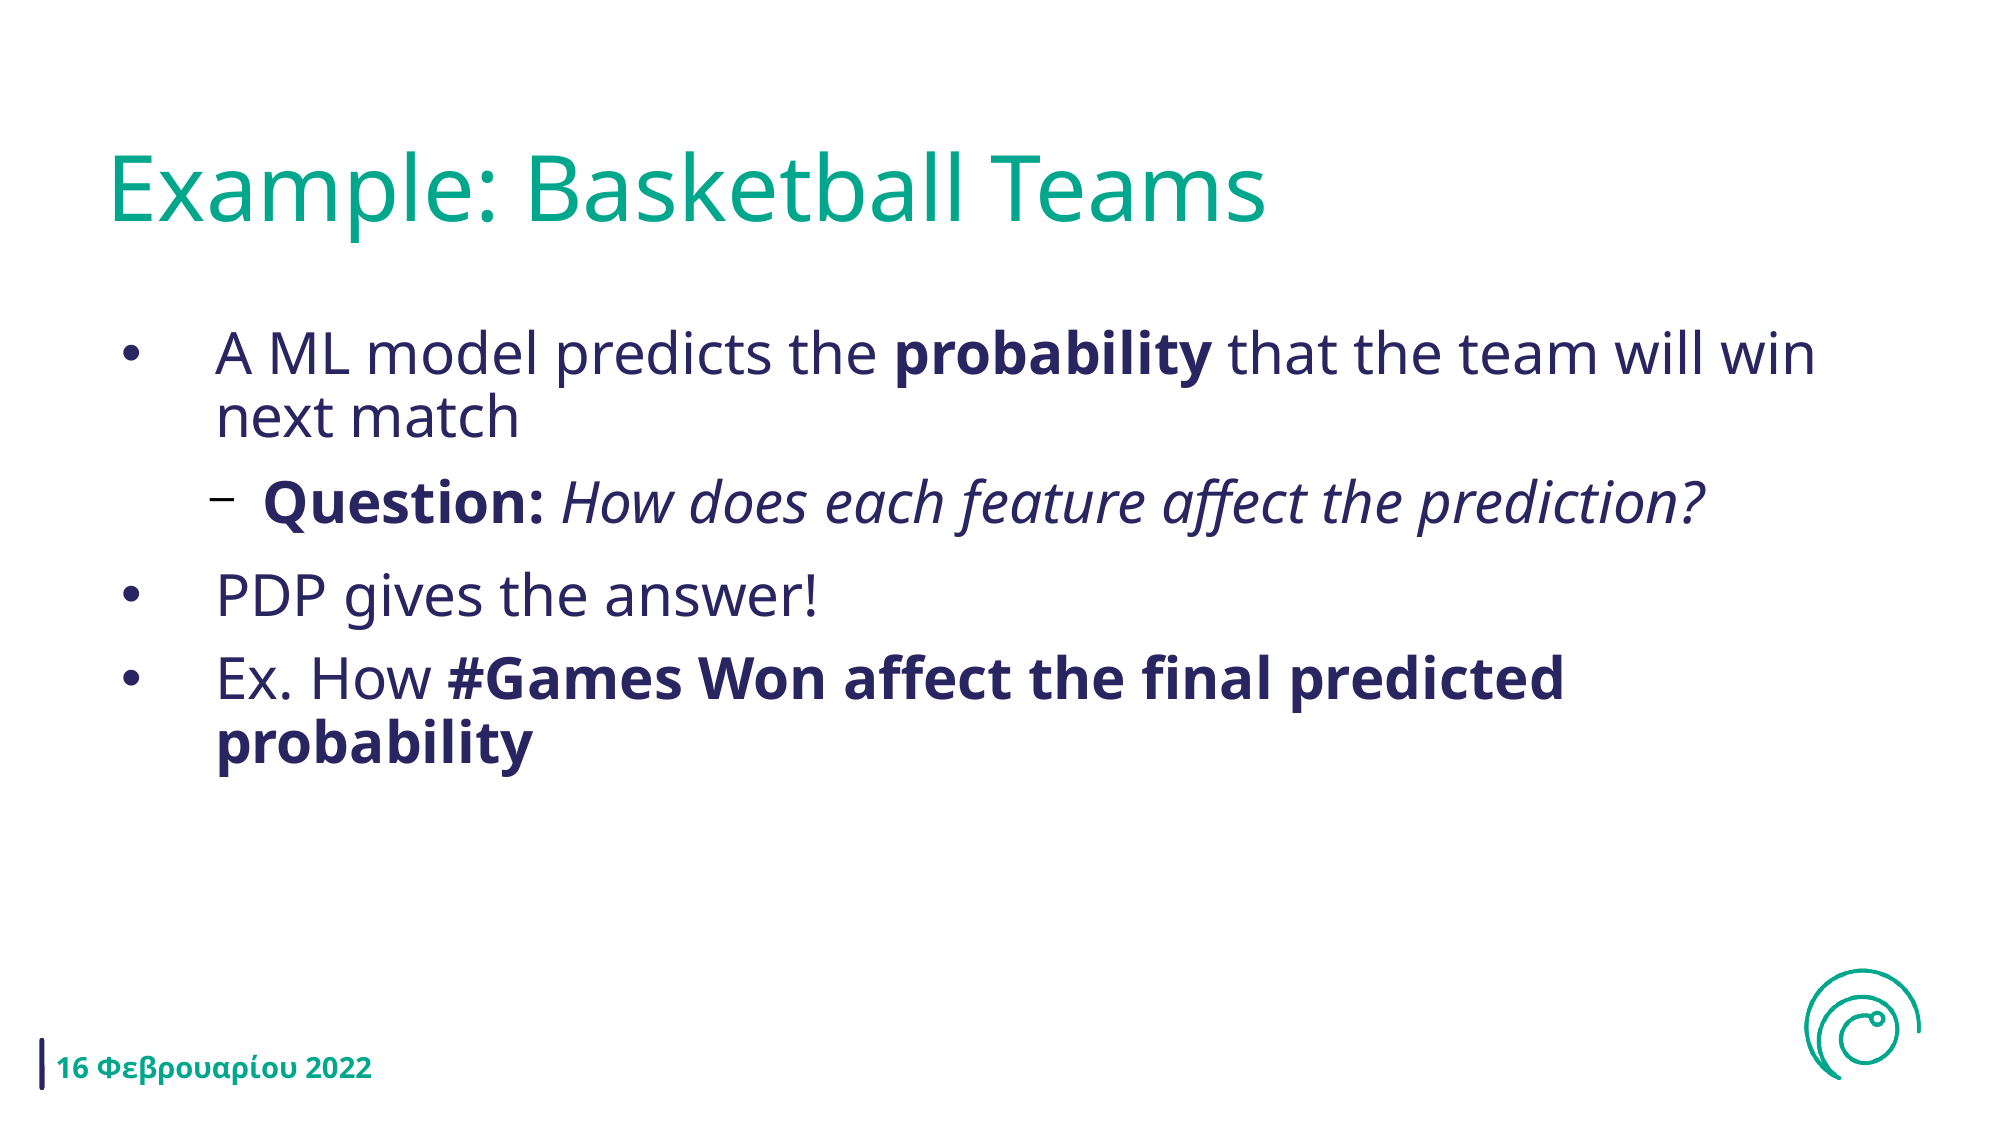

# Example: Basketball Teams
A ML model predicts the probability that the team will win next match
Question: How does each feature affect the prediction?
PDP gives the answer!
Ex. How #Games Won affect the final predicted probability